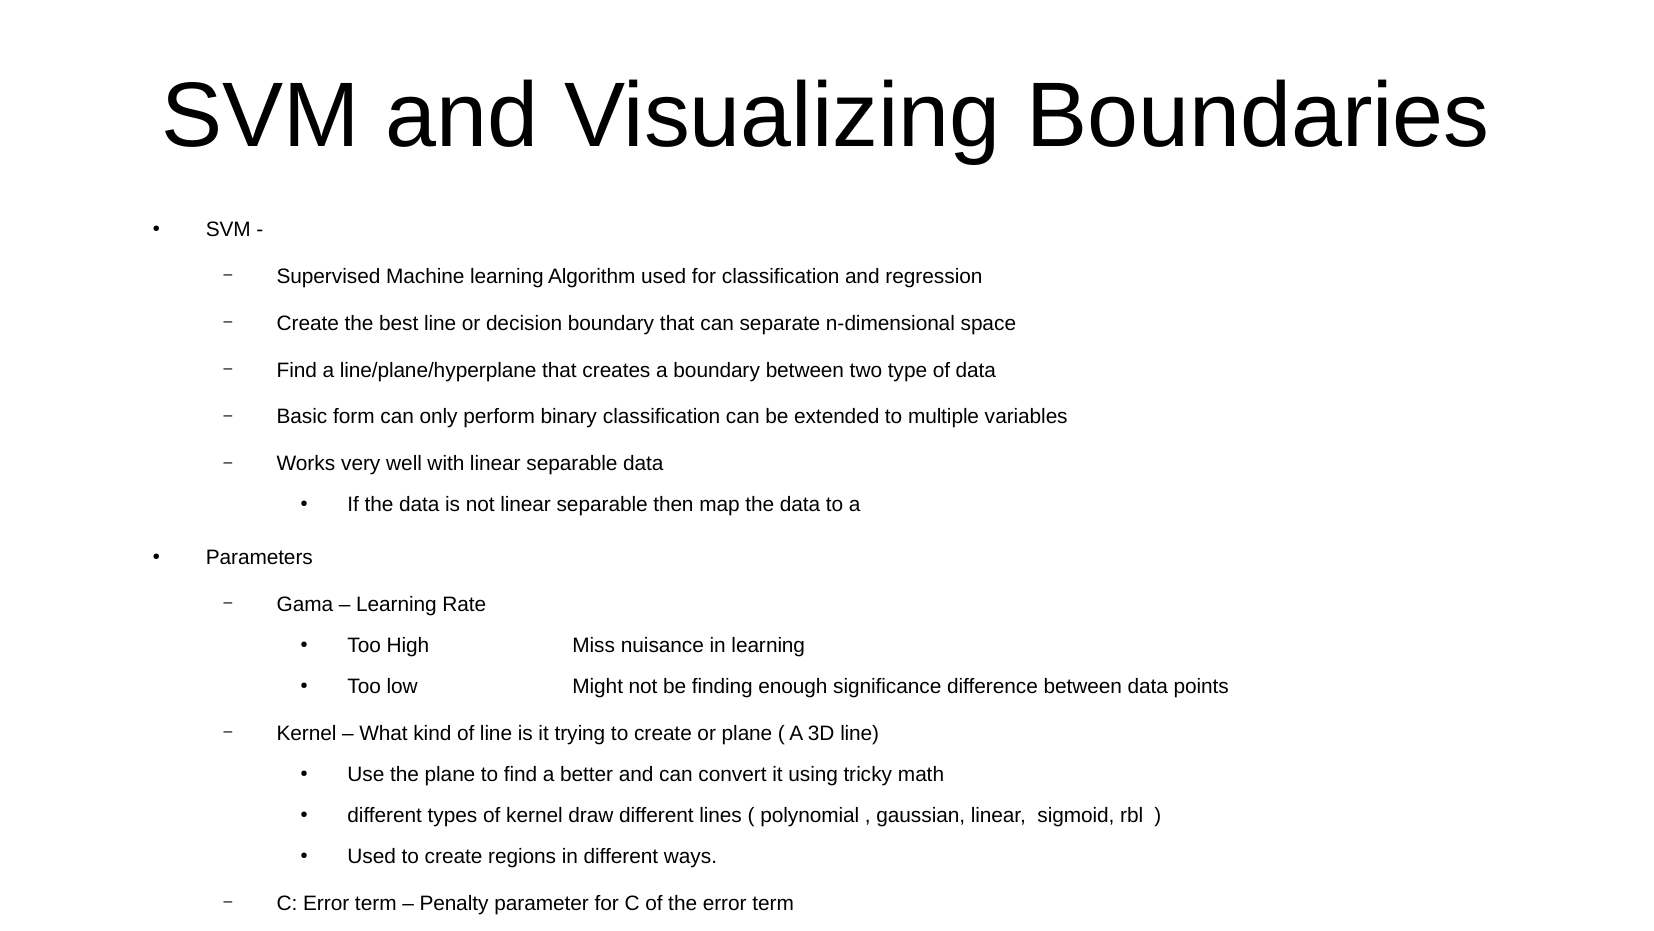

# SVM and Visualizing Boundaries
SVM -
Supervised Machine learning Algorithm used for classification and regression
Create the best line or decision boundary that can separate n-dimensional space
Find a line/plane/hyperplane that creates a boundary between two type of data
Basic form can only perform binary classification can be extended to multiple variables
Works very well with linear separable data
If the data is not linear separable then map the data to a
Parameters
Gama – Learning Rate
Too High 		Miss nuisance in learning
Too low 		Might not be finding enough significance difference between data points
Kernel – What kind of line is it trying to create or plane ( A 3D line)
Use the plane to find a better and can convert it using tricky math
different types of kernel draw different lines ( polynomial , gaussian, linear, sigmoid, rbl )
Used to create regions in different ways.
C: Error term – Penalty parameter for C of the error term